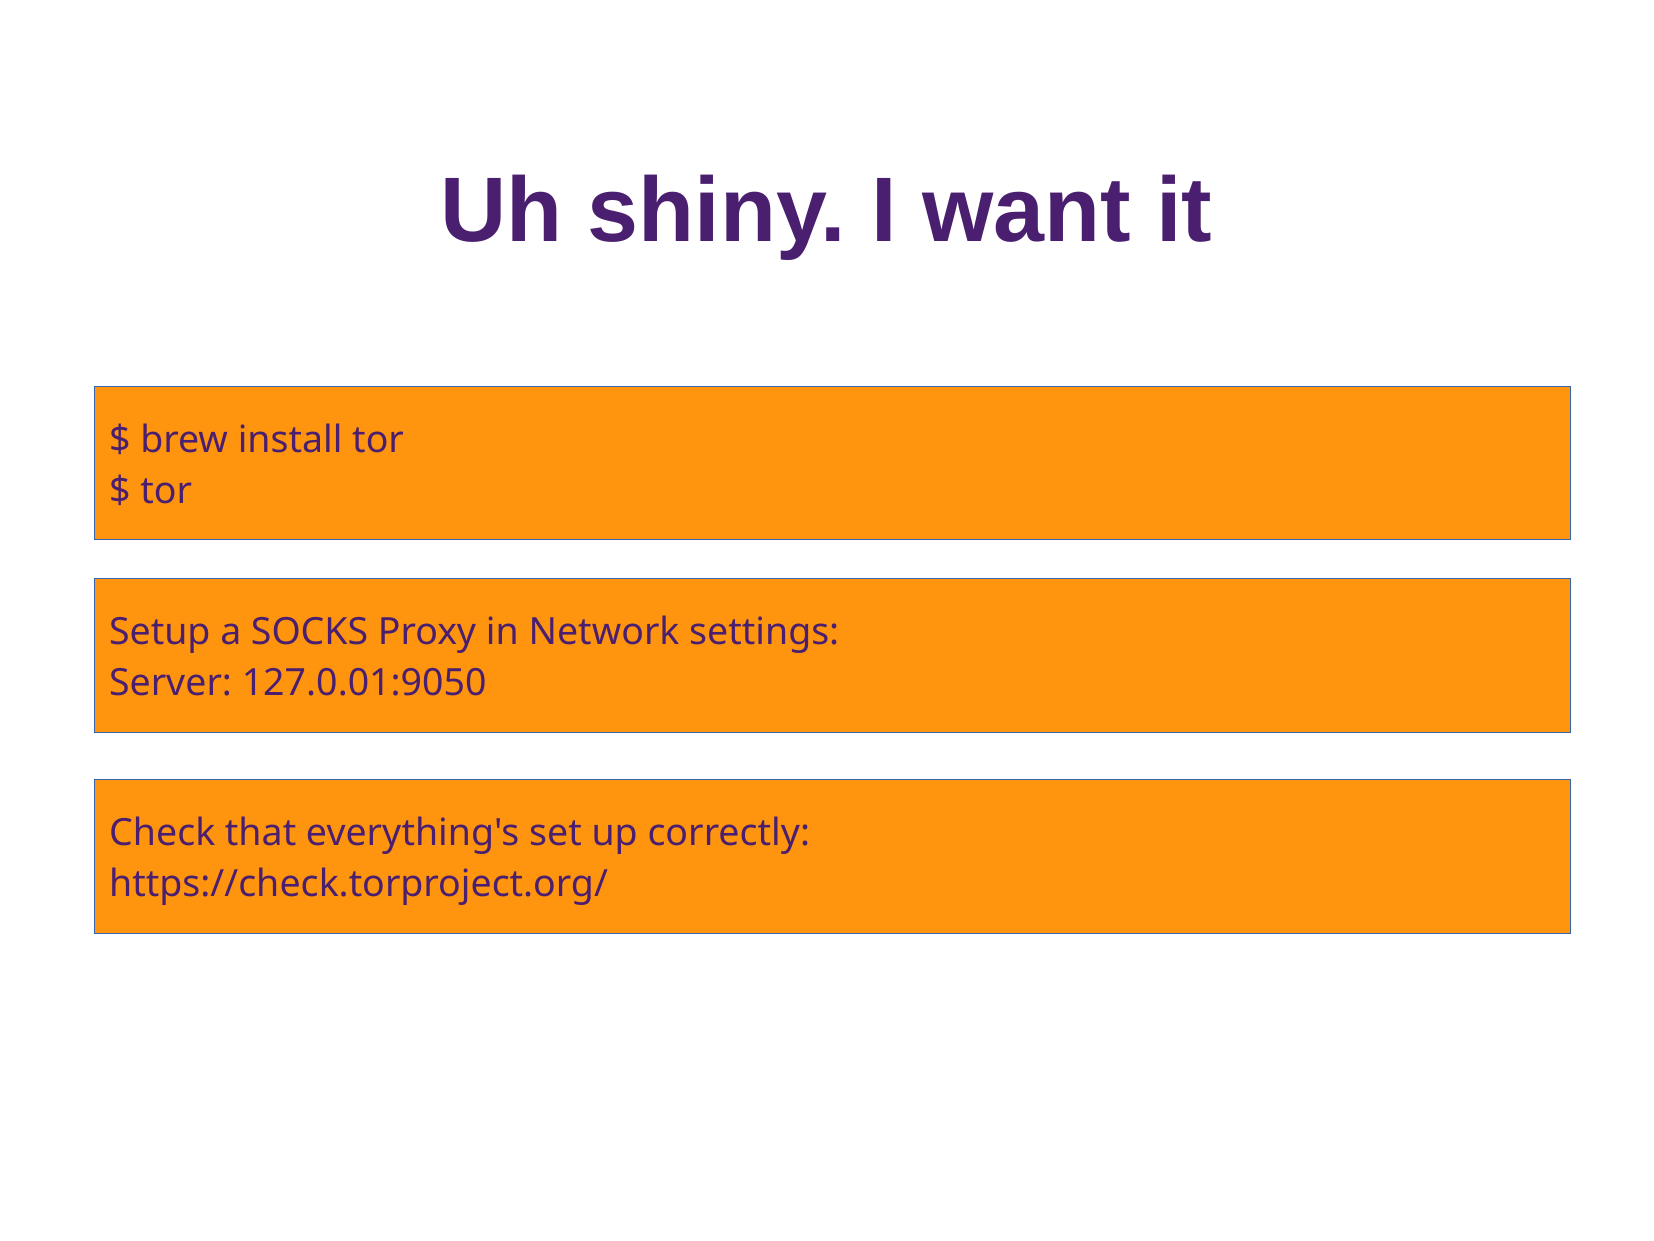

# Uh shiny. I want it
$ brew install tor
$ tor
Setup a SOCKS Proxy in Network settings:
Server: 127.0.01:9050
Check that everything's set up correctly:
https://check.torproject.org/